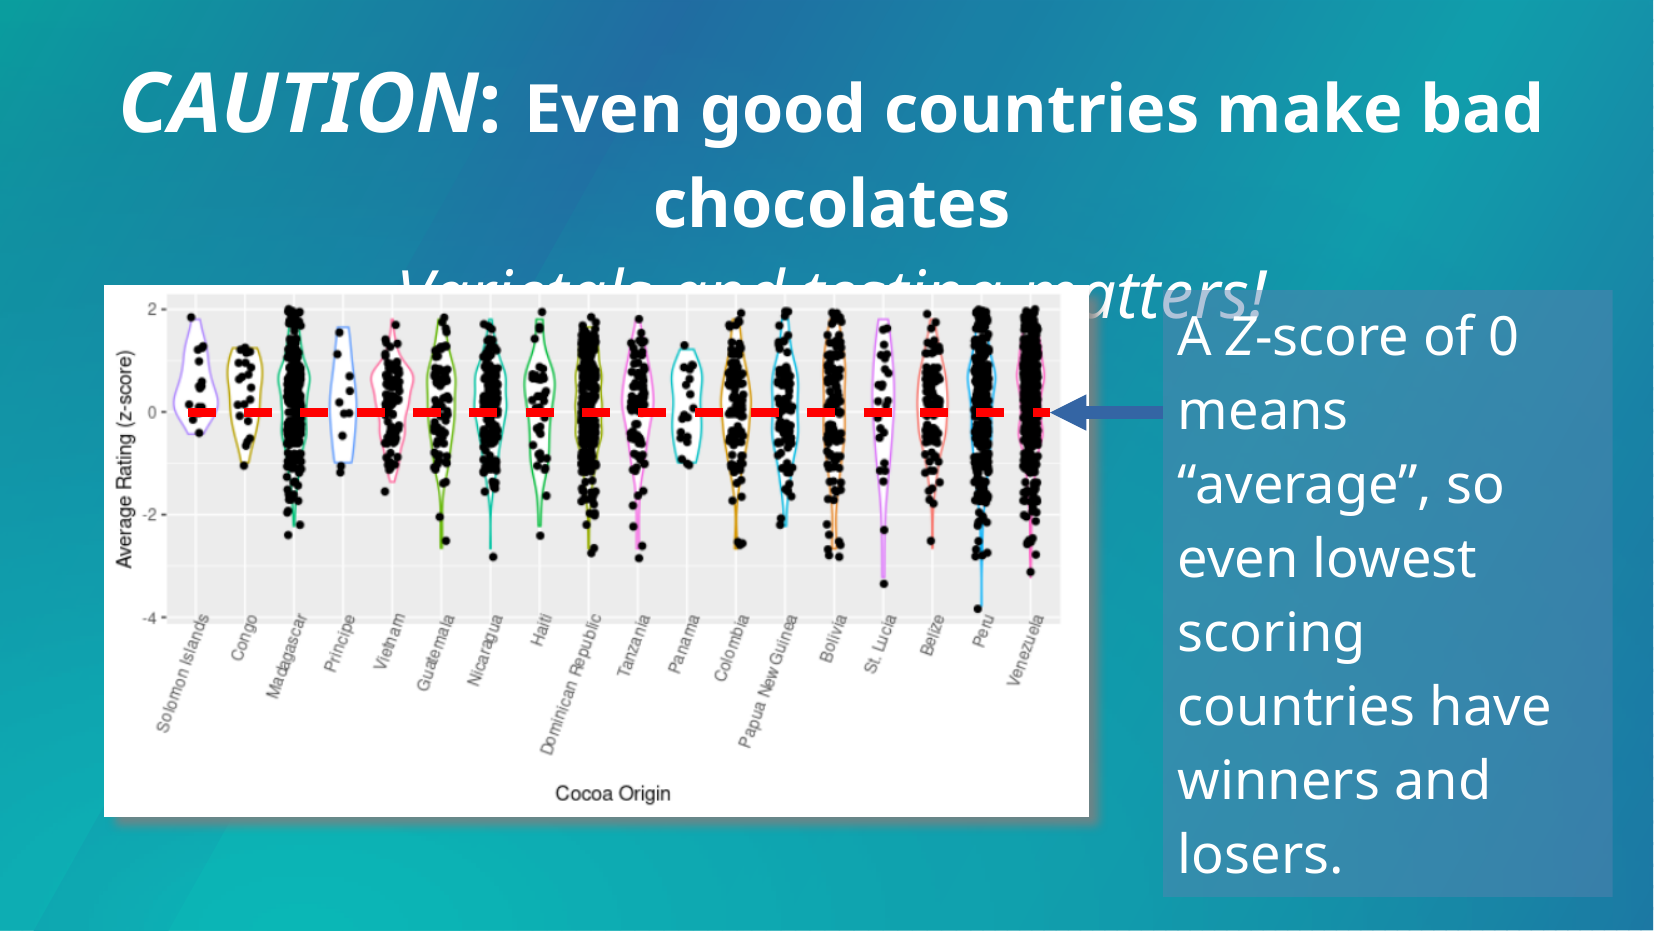

CAUTION: Even good countries make bad chocolates
Varietals and testing matters!
A Z-score of 0 means “average”, so even lowest scoring countries have winners and losers.